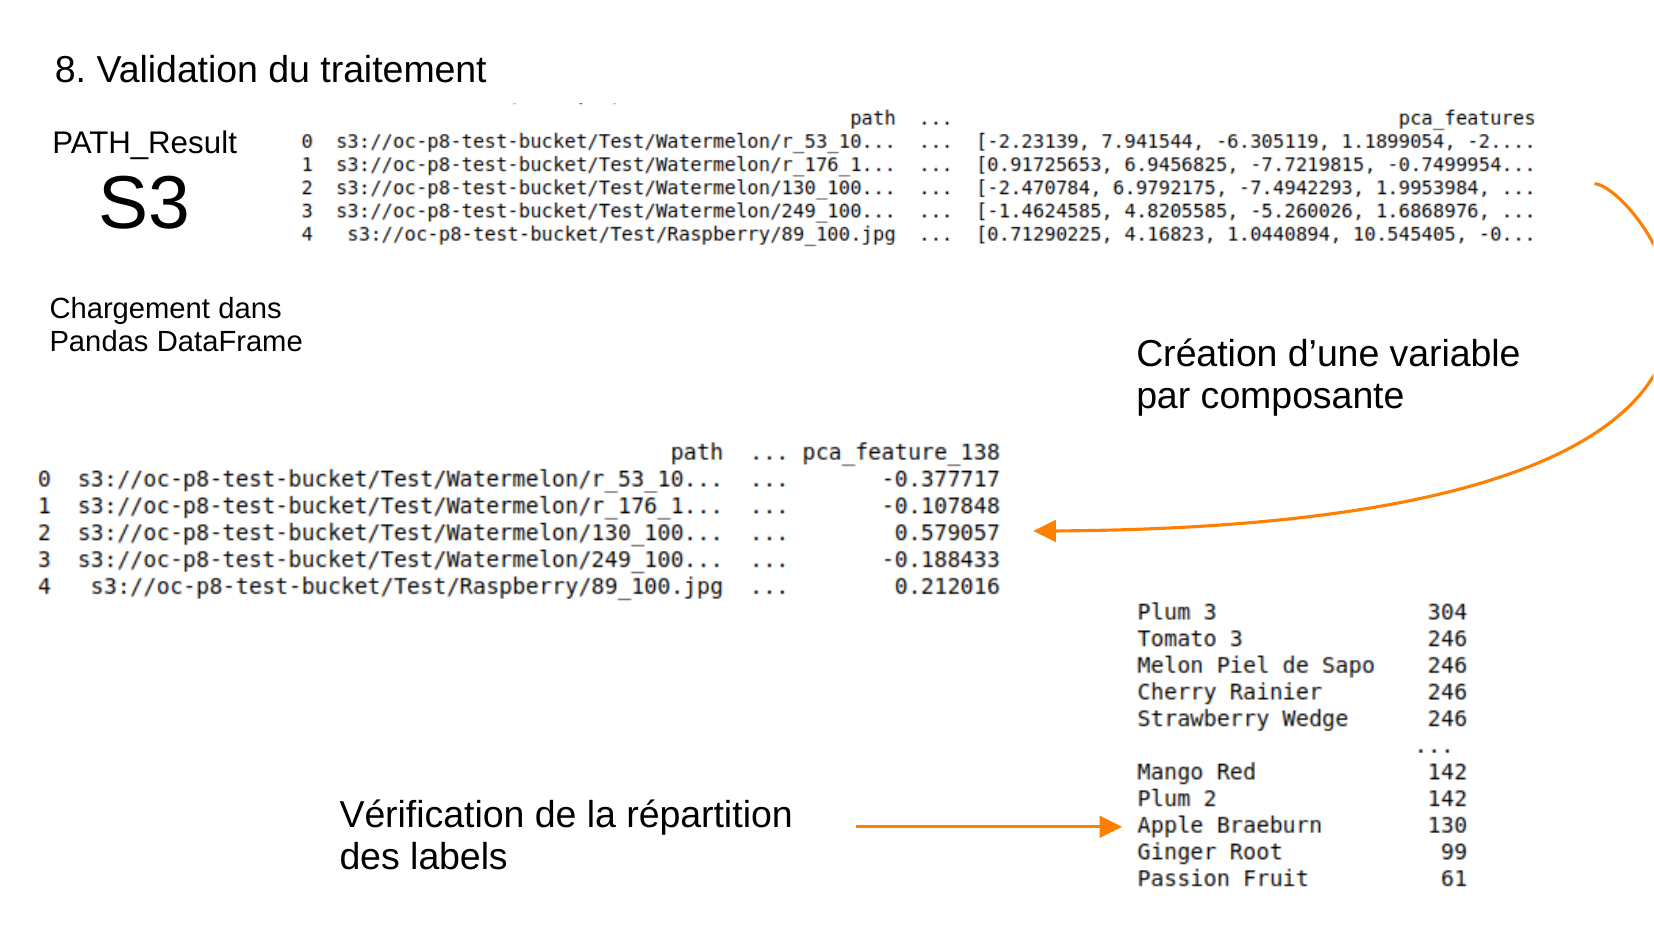

8. Validation du traitement
PATH_Result
S3
Chargement dans
Pandas DataFrame
Création d’une variable
par composante
Vérification de la répartition
des labels